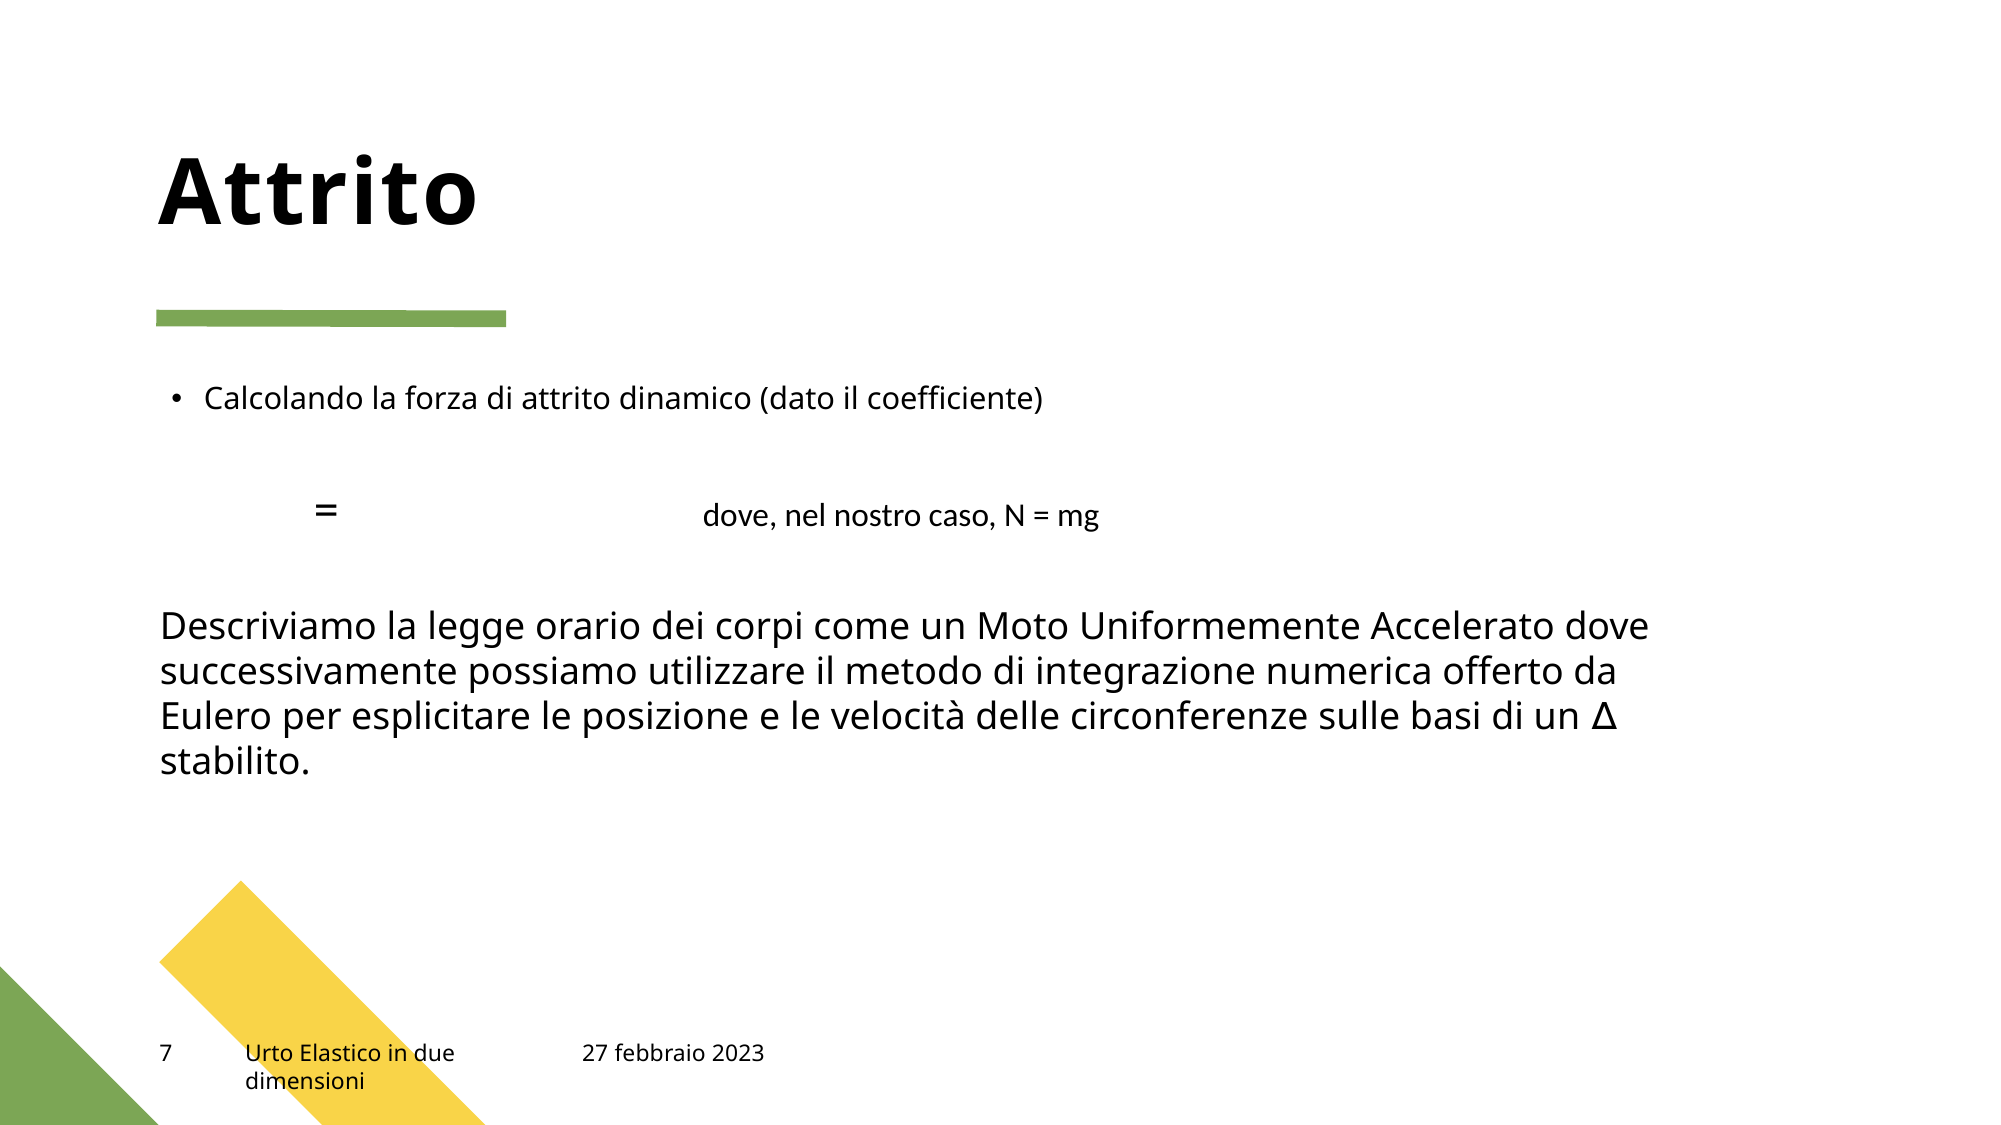

# Attrito
Calcolando la forza di attrito dinamico (dato il coefficiente)
 =
dove, nel nostro caso, N = mg
Descriviamo la legge orario dei corpi come un Moto Uniformemente Accelerato dove successivamente possiamo utilizzare il metodo di integrazione numerica offerto da Eulero per esplicitare le posizione e le velocità delle circonferenze sulle basi di un ∆ stabilito.
Urto Elastico in due dimensioni
27 febbraio 2023